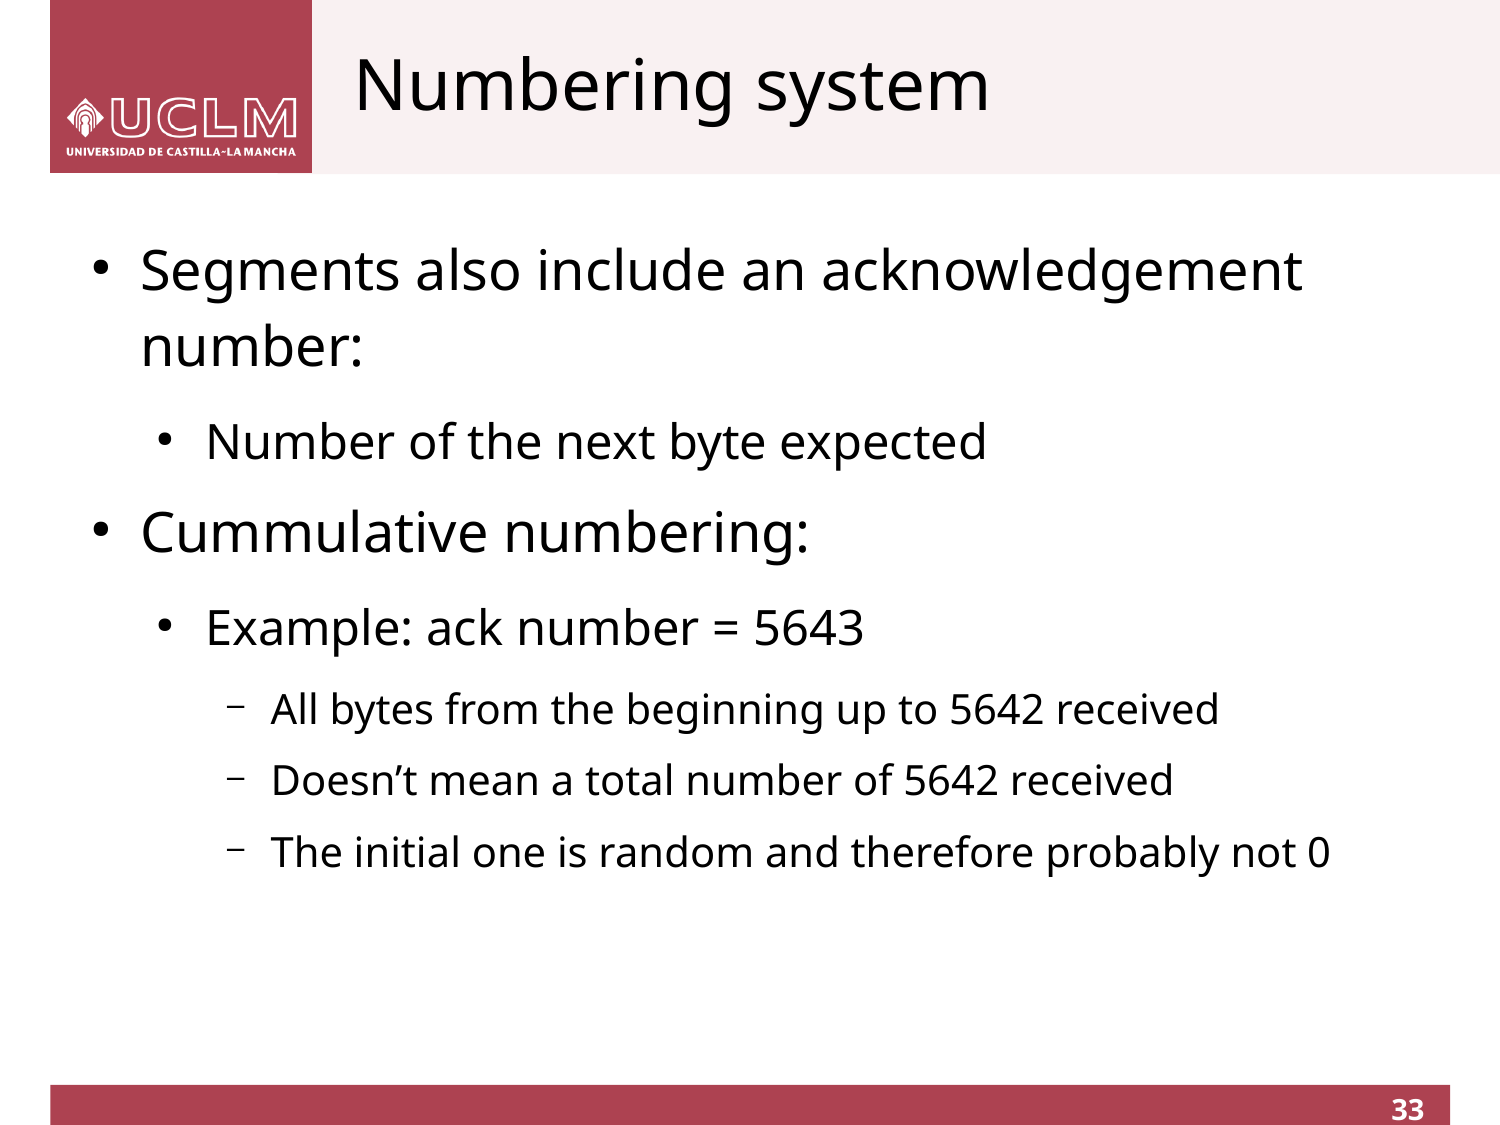

# Numbering system
Segments also include an acknowledgement number:
Number of the next byte expected
Cummulative numbering:
Example: ack number = 5643
All bytes from the beginning up to 5642 received
Doesn’t mean a total number of 5642 received
The initial one is random and therefore probably not 0
33